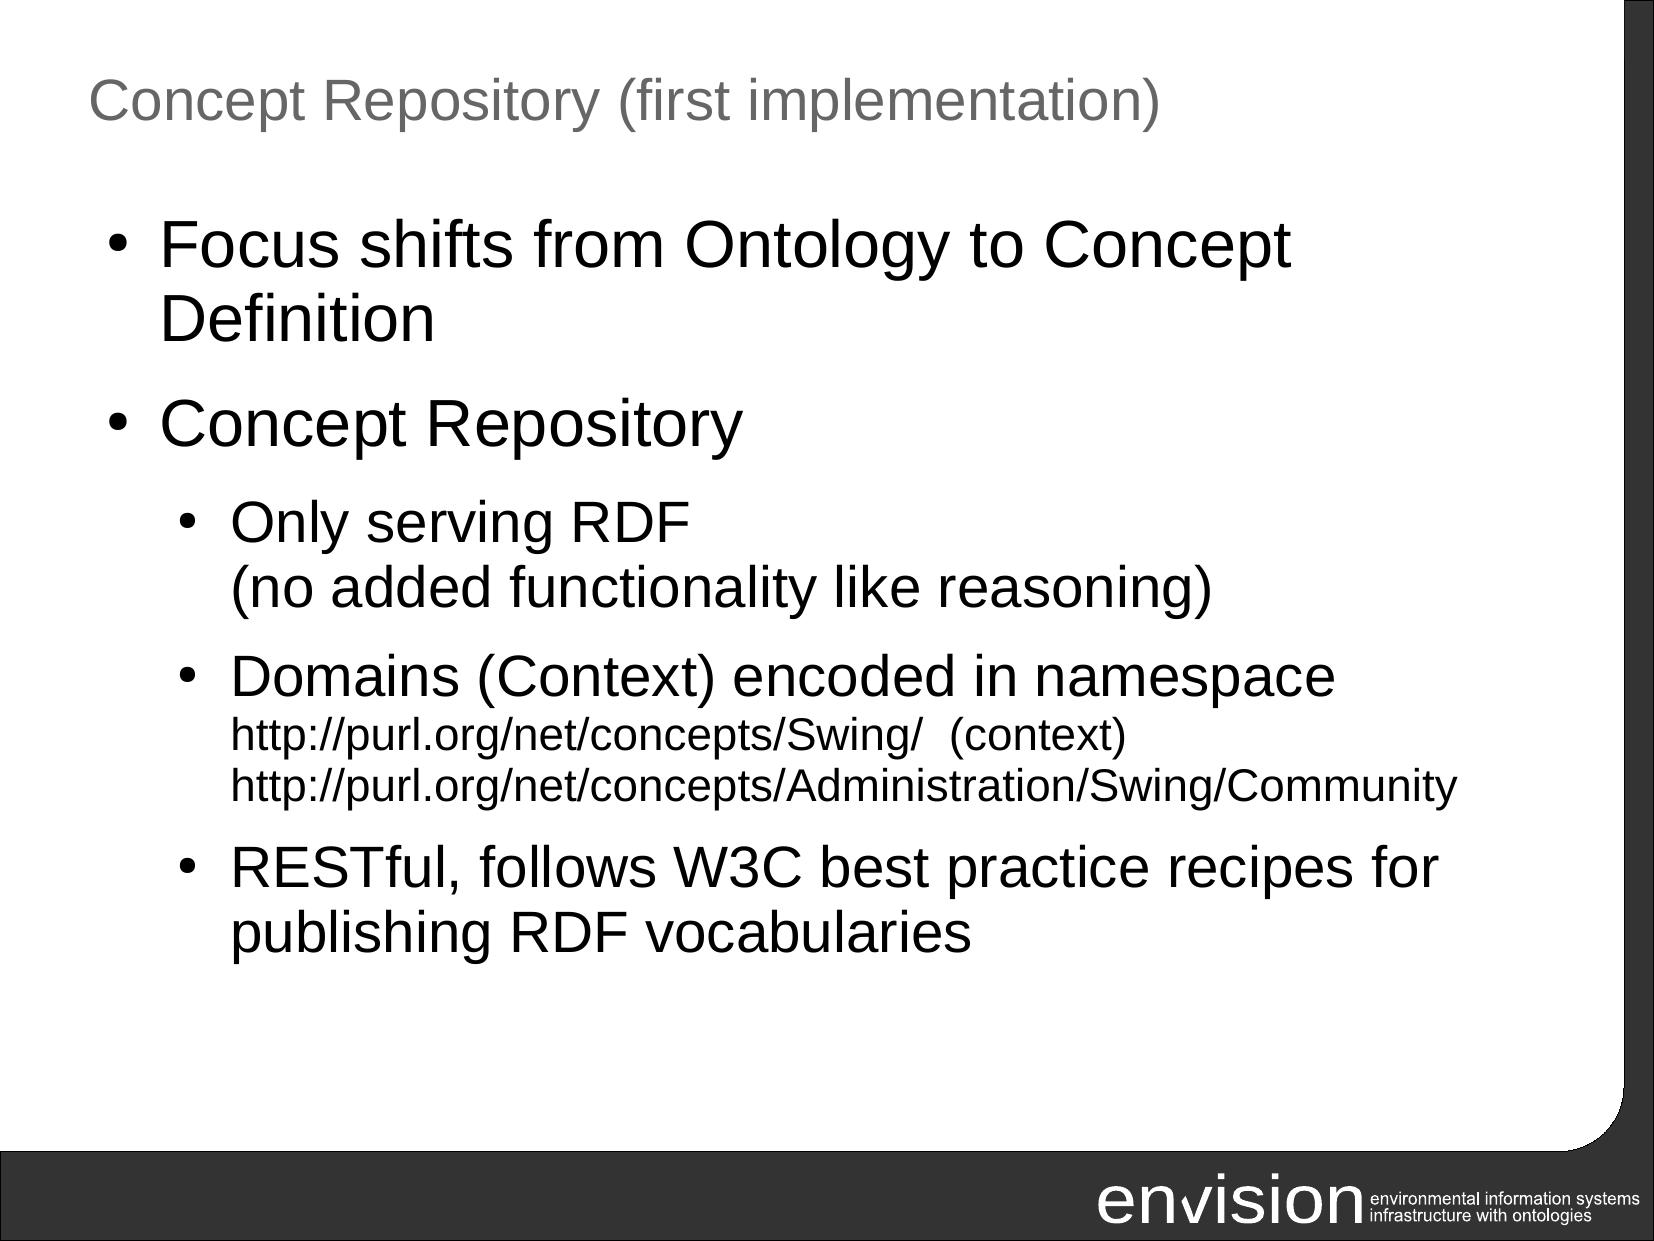

# Concept Repository (first implementation)
Focus shifts from Ontology to Concept Definition
Concept Repository
Only serving RDF
(no added functionality like reasoning)
Domains (Context) encoded in namespace
http://purl.org/net/concepts/Swing/ (context)
http://purl.org/net/concepts/Administration/Swing/Community
RESTful, follows W3C best practice recipes for publishing RDF vocabularies